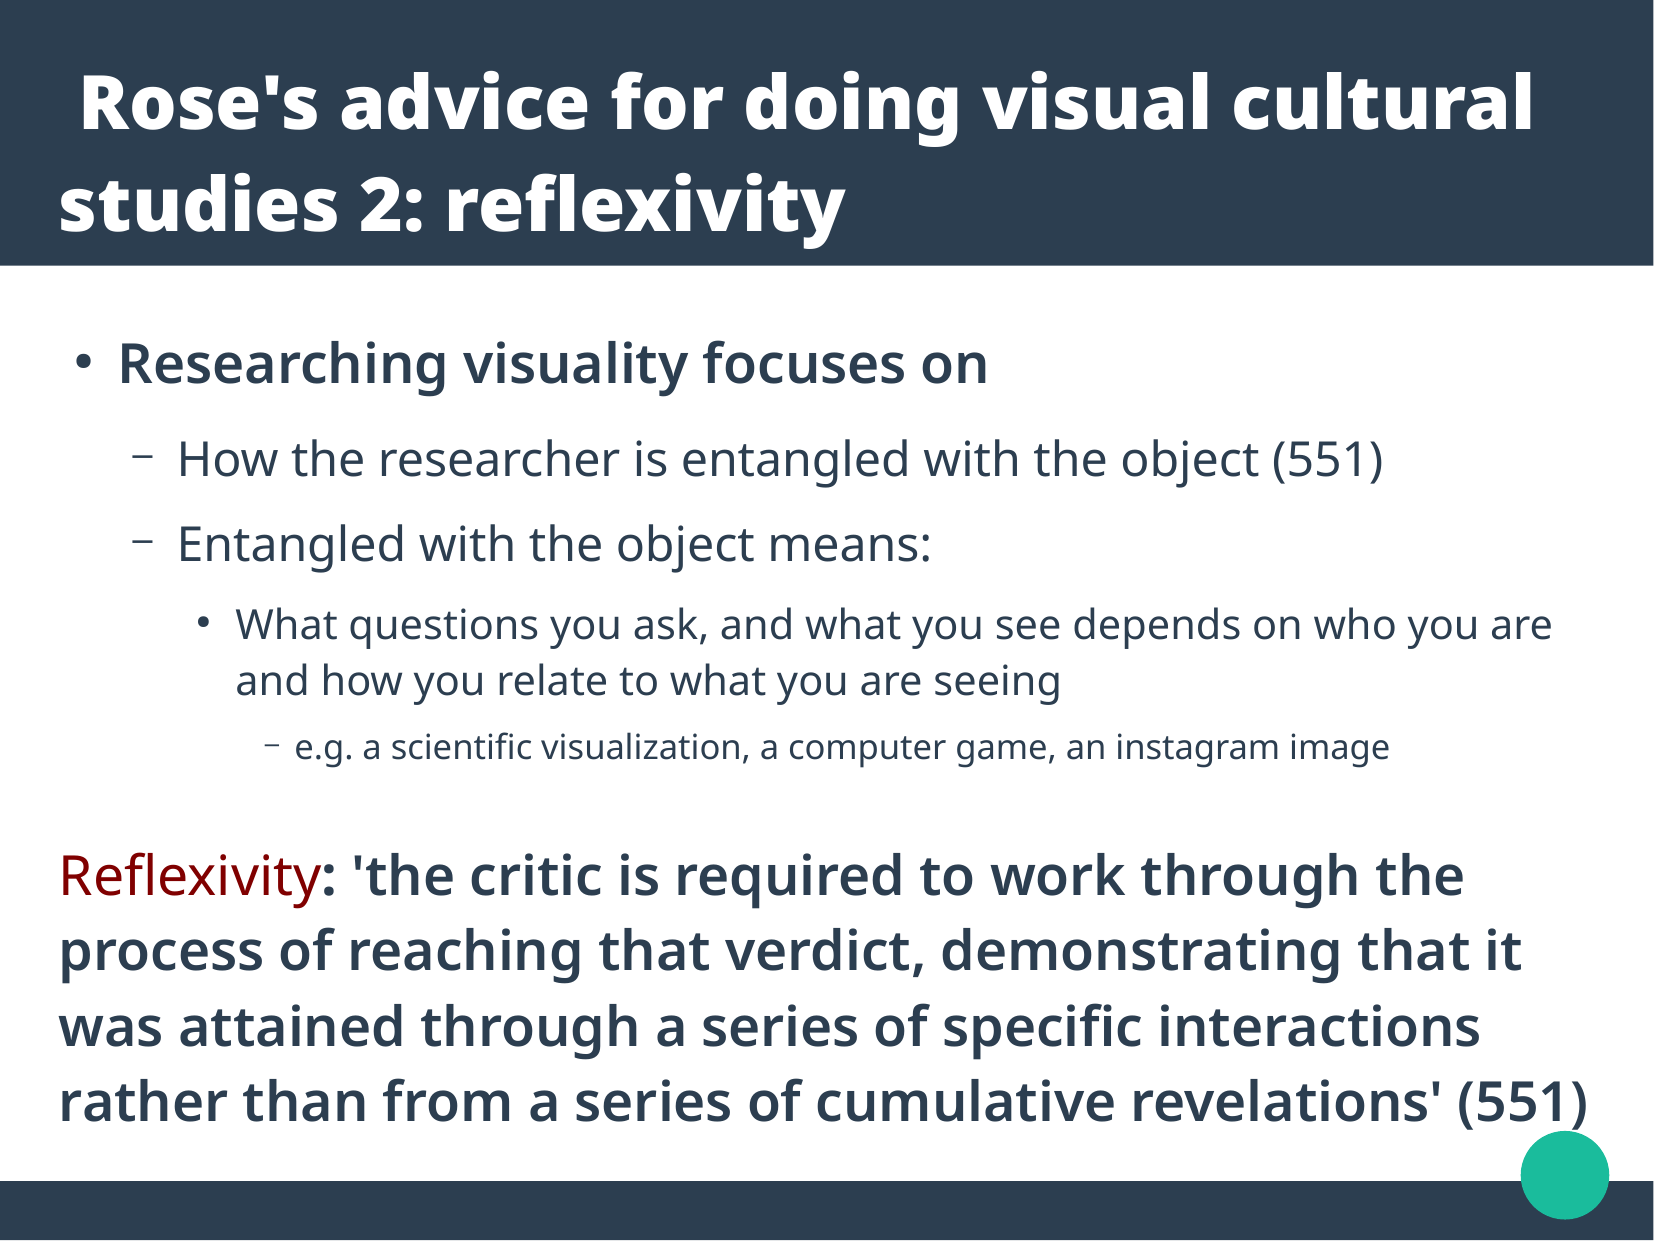

# Rose's advice for doing visual cultural studies 2: reflexivity
Researching visuality focuses on
How the researcher is entangled with the object (551)
Entangled with the object means:
What questions you ask, and what you see depends on who you are and how you relate to what you are seeing
e.g. a scientific visualization, a computer game, an instagram image
Reflexivity: 'the critic is required to work through the process of reaching that verdict, demonstrating that it was attained through a series of specific interactions rather than from a series of cumulative revelations' (551)